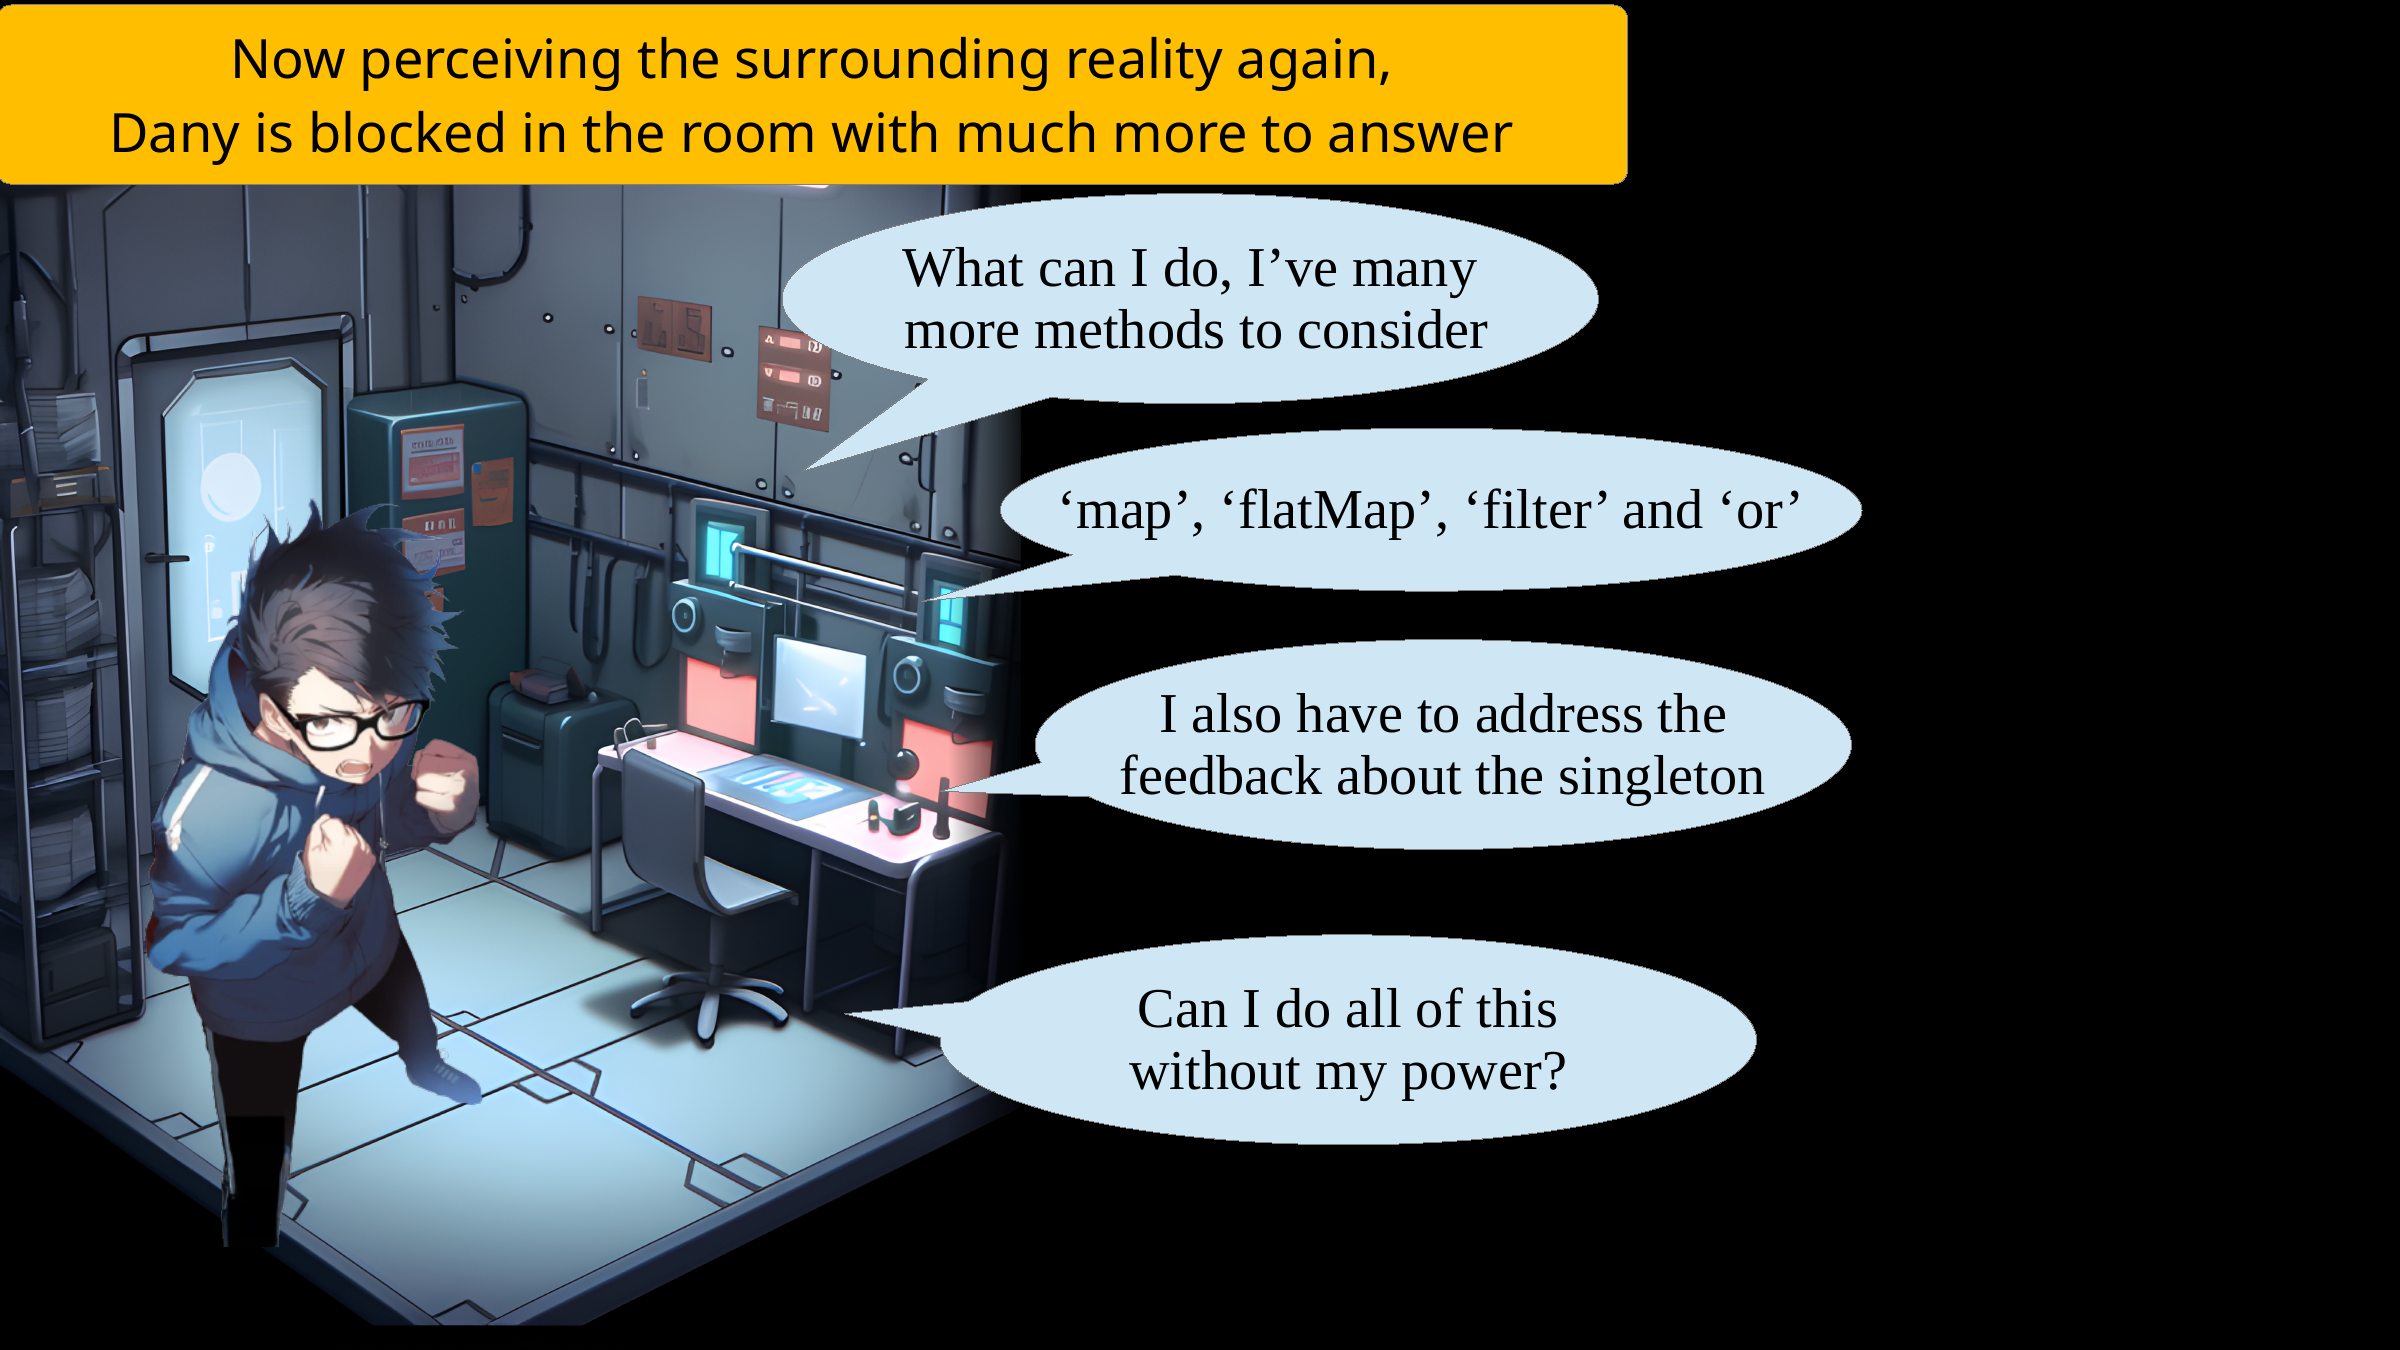

Now perceiving the surrounding reality again,
Dany is blocked in the room with much more to answer
What can I do, I’ve many
 more methods to consider
‘map’, ‘flatMap’, ‘filter’ and ‘or’
I also have to address the
feedback about the singleton
Can I do all of this
without my power?